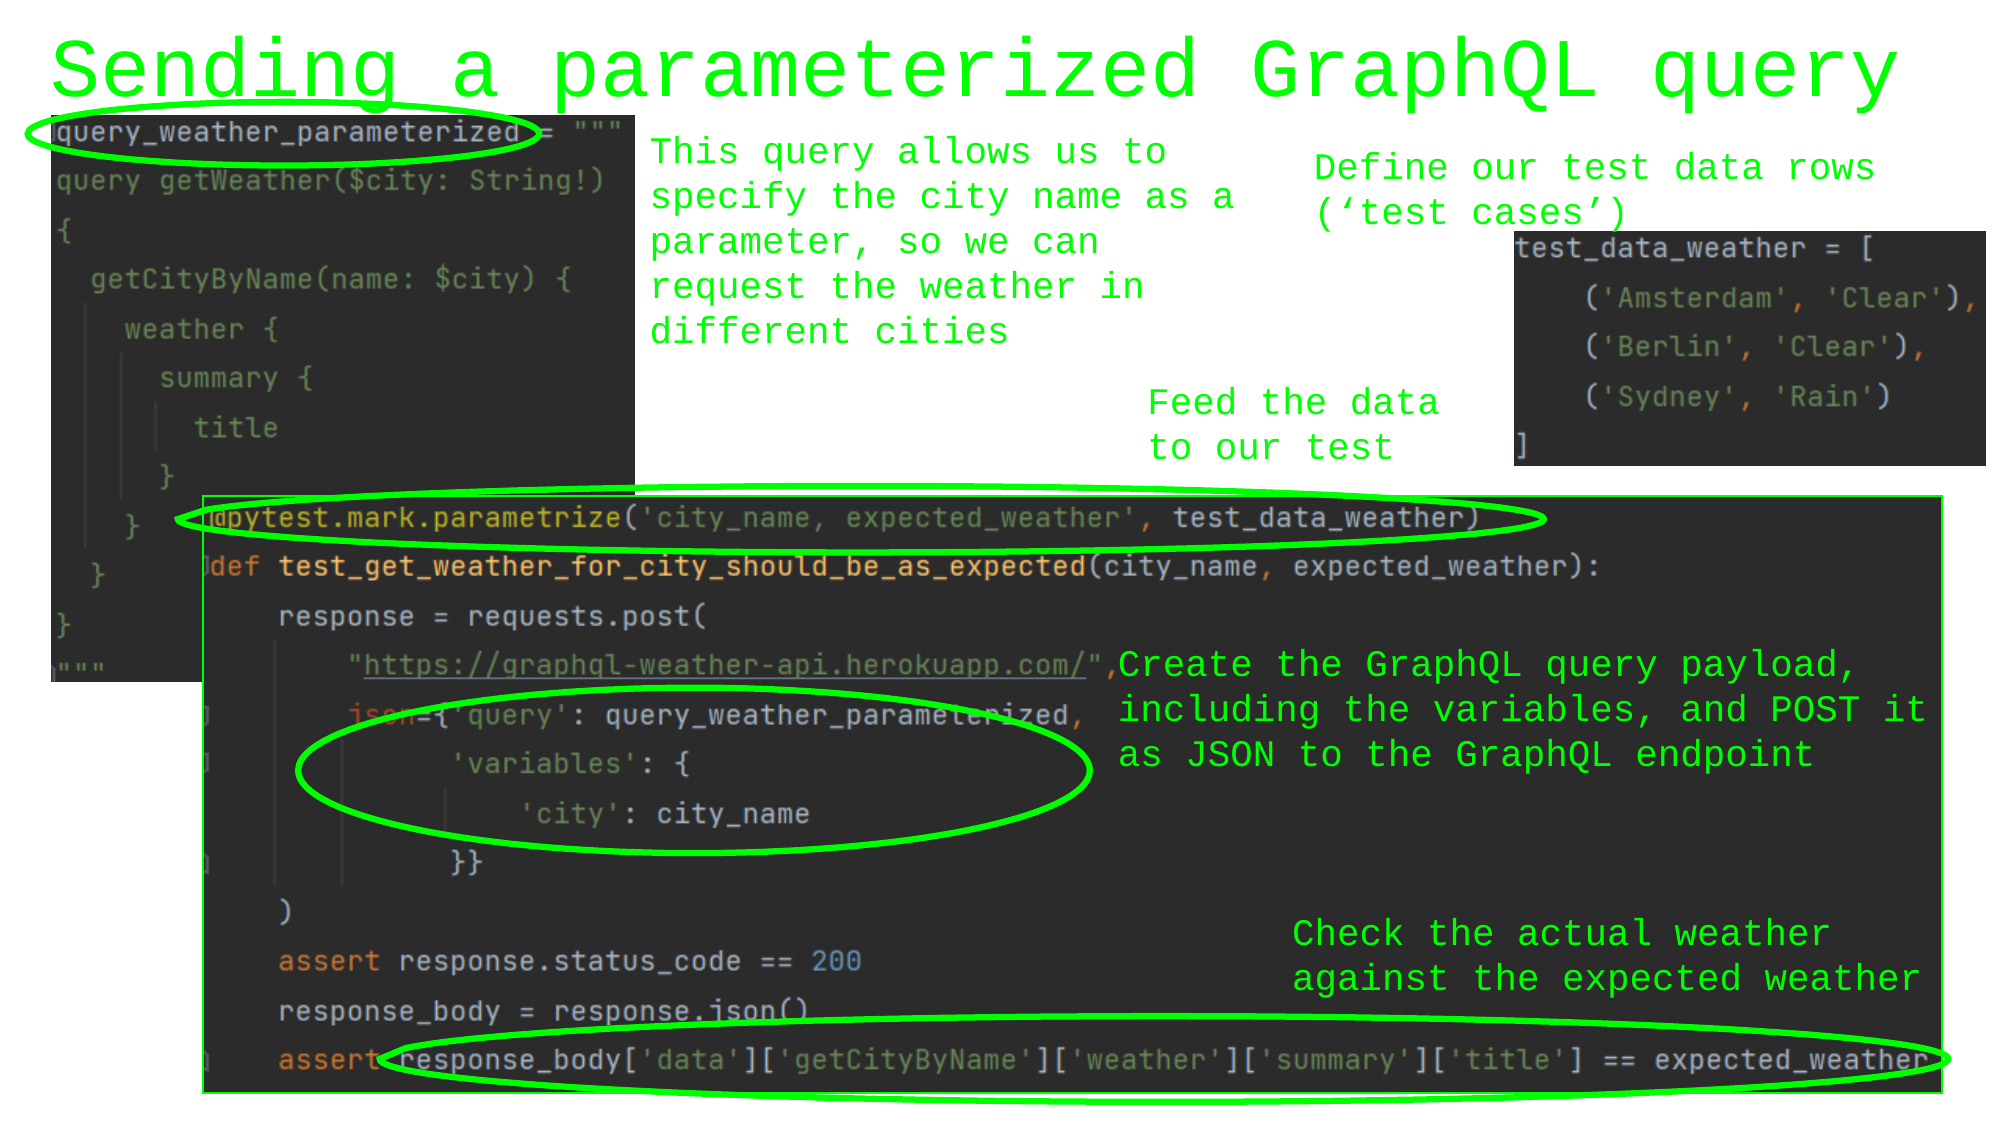

# Sending a parameterized GraphQL query
This query allows us to specify the city name as a parameter, so we can request the weather in different cities
Define our test data rows (‘test cases’)
Feed the data to our test
Create the GraphQL query payload, including the variables, and POST it as JSON to the GraphQL endpoint
Check the actual weather against the expected weather